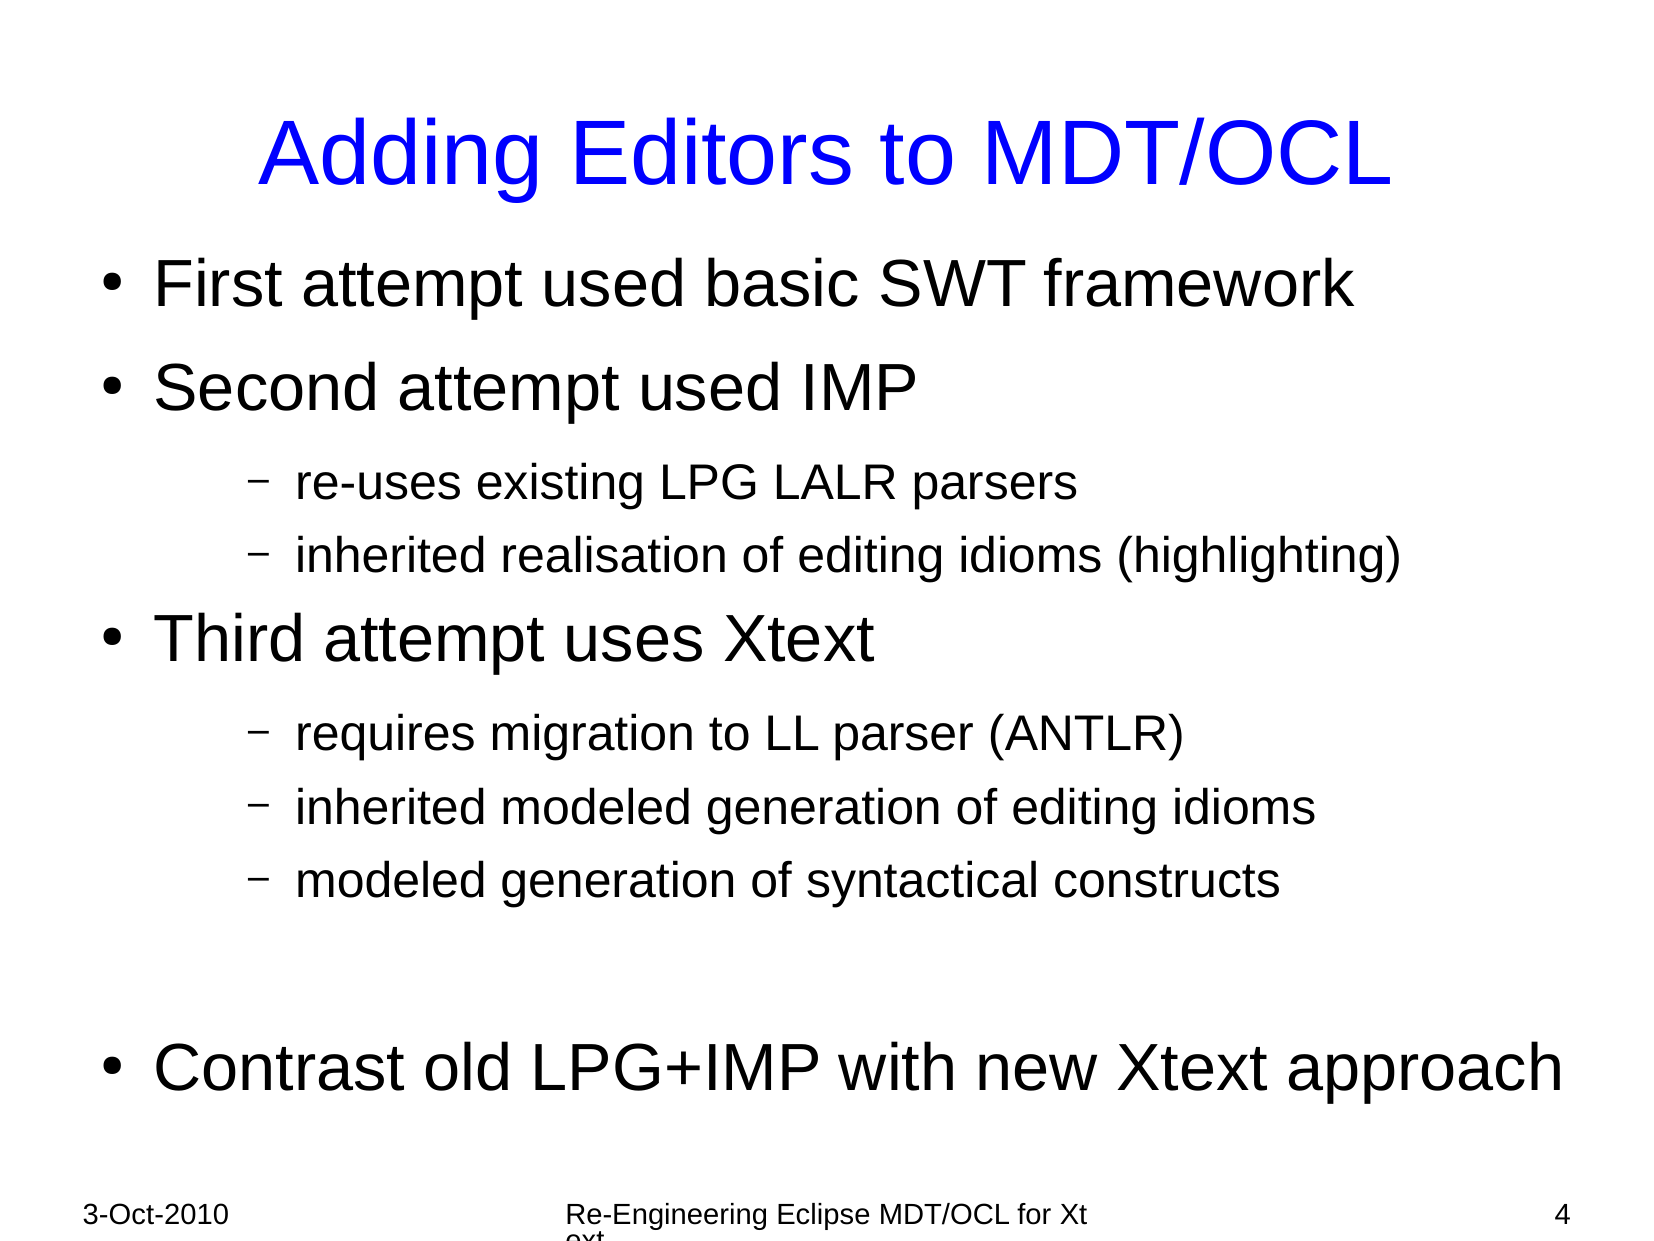

# Adding Editors to MDT/OCL
First attempt used basic SWT framework
Second attempt used IMP
re-uses existing LPG LALR parsers
inherited realisation of editing idioms (highlighting)
Third attempt uses Xtext
requires migration to LL parser (ANTLR)
inherited modeled generation of editing idioms
modeled generation of syntactical constructs
Contrast old LPG+IMP with new Xtext approach
3-Oct-2010
Re-Engineering Eclipse MDT/OCL for Xtext
4